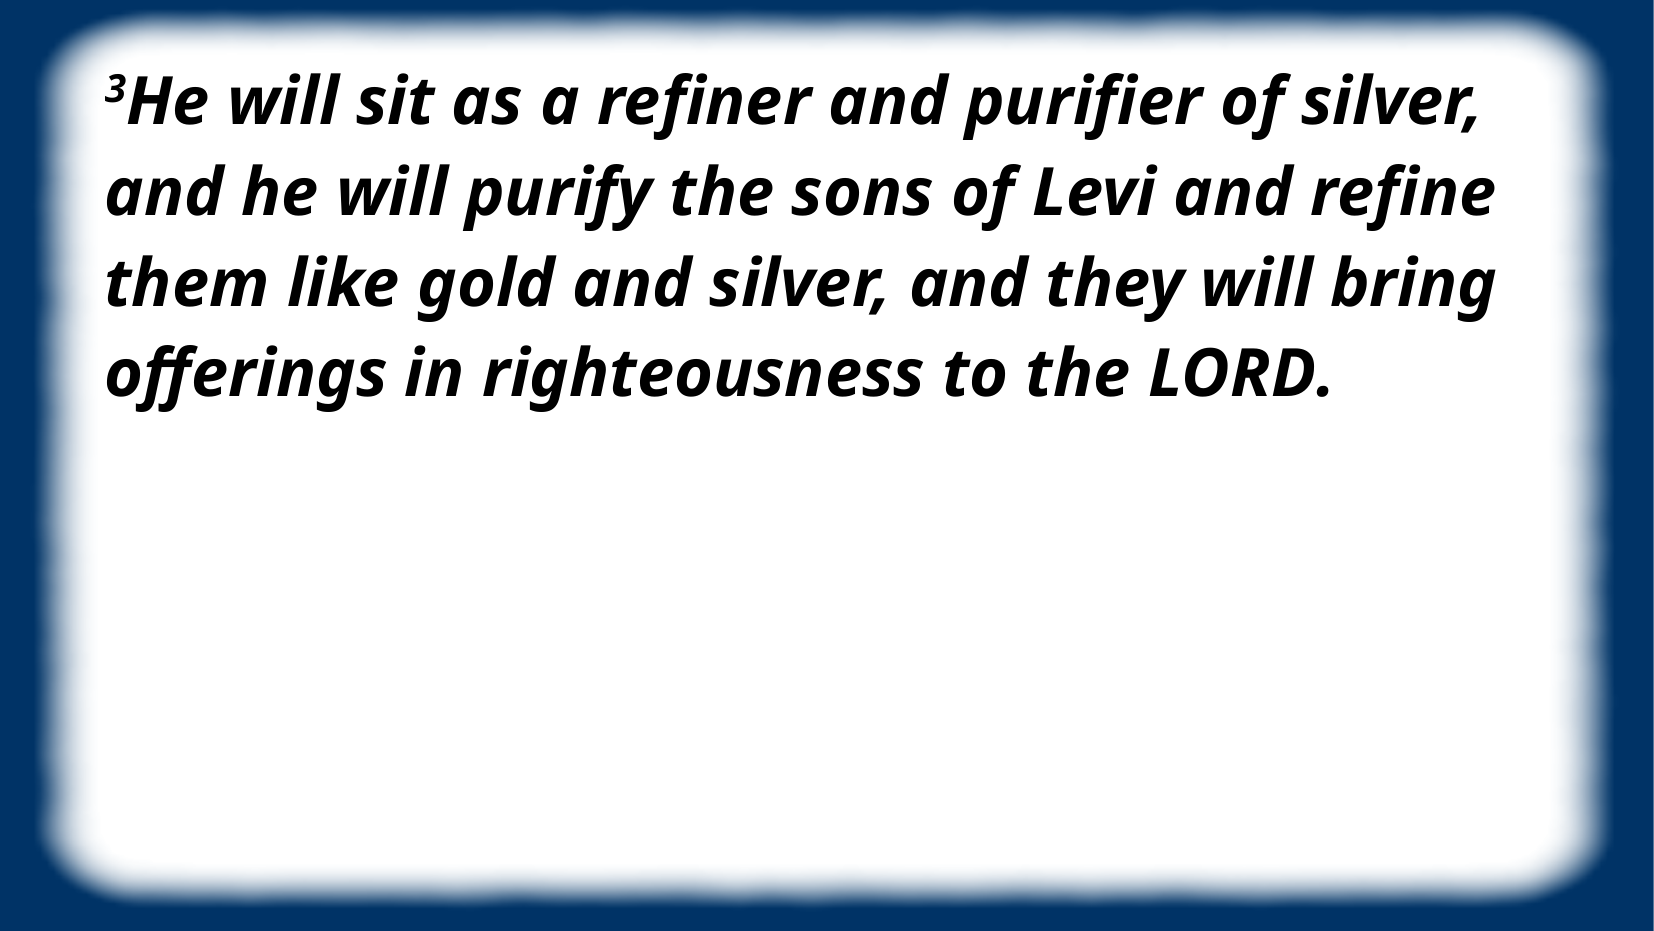

3He will sit as a refiner and purifier of silver, and he will purify the sons of Levi and refine them like gold and silver, and they will bring offerings in righteousness to the Lord.